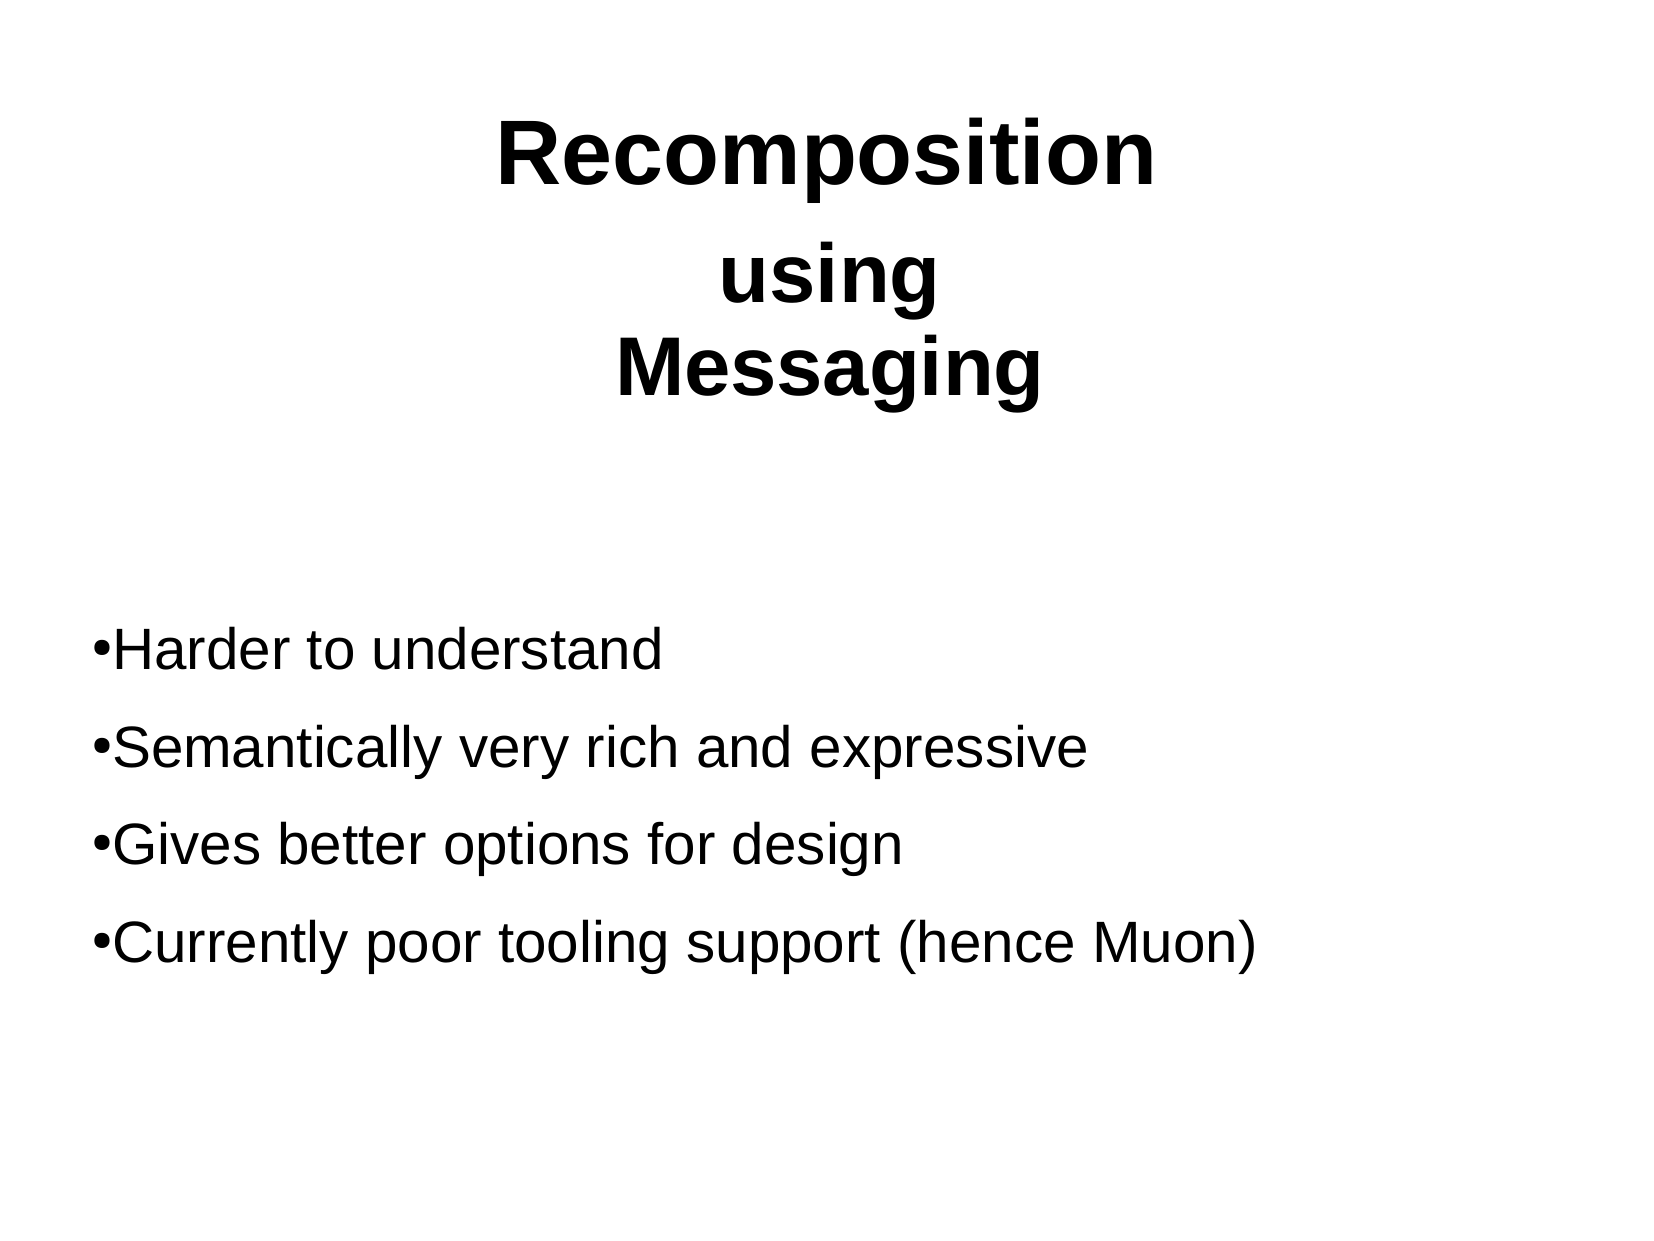

# Recomposition
using
Messaging
Harder to understand
Semantically very rich and expressive
Gives better options for design
Currently poor tooling support (hence Muon)